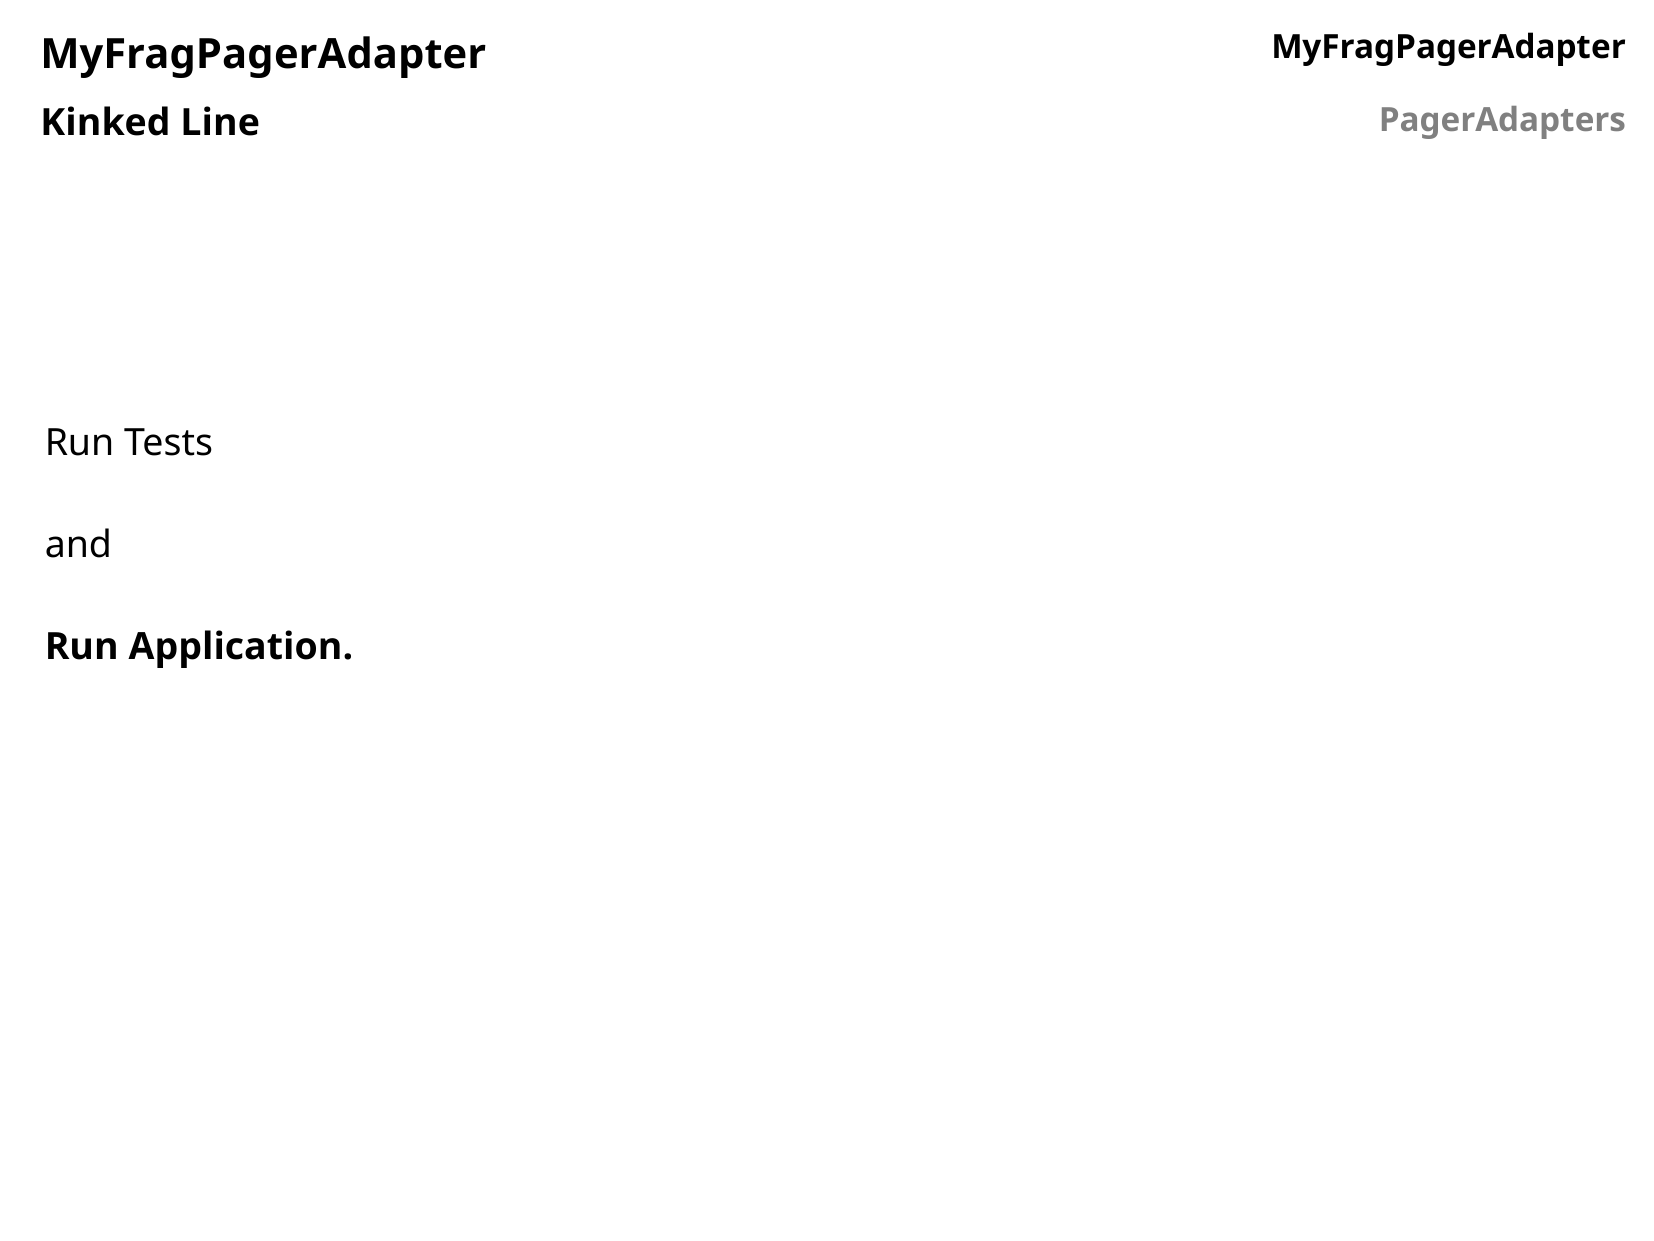

| MyFragPagerAdapter | MyFragPagerAdapter |
| --- | --- |
| Kinked Line | PagerAdapters |
MyPlainPagerAdapter - UML diagram
Run Tests
and
Run Application.